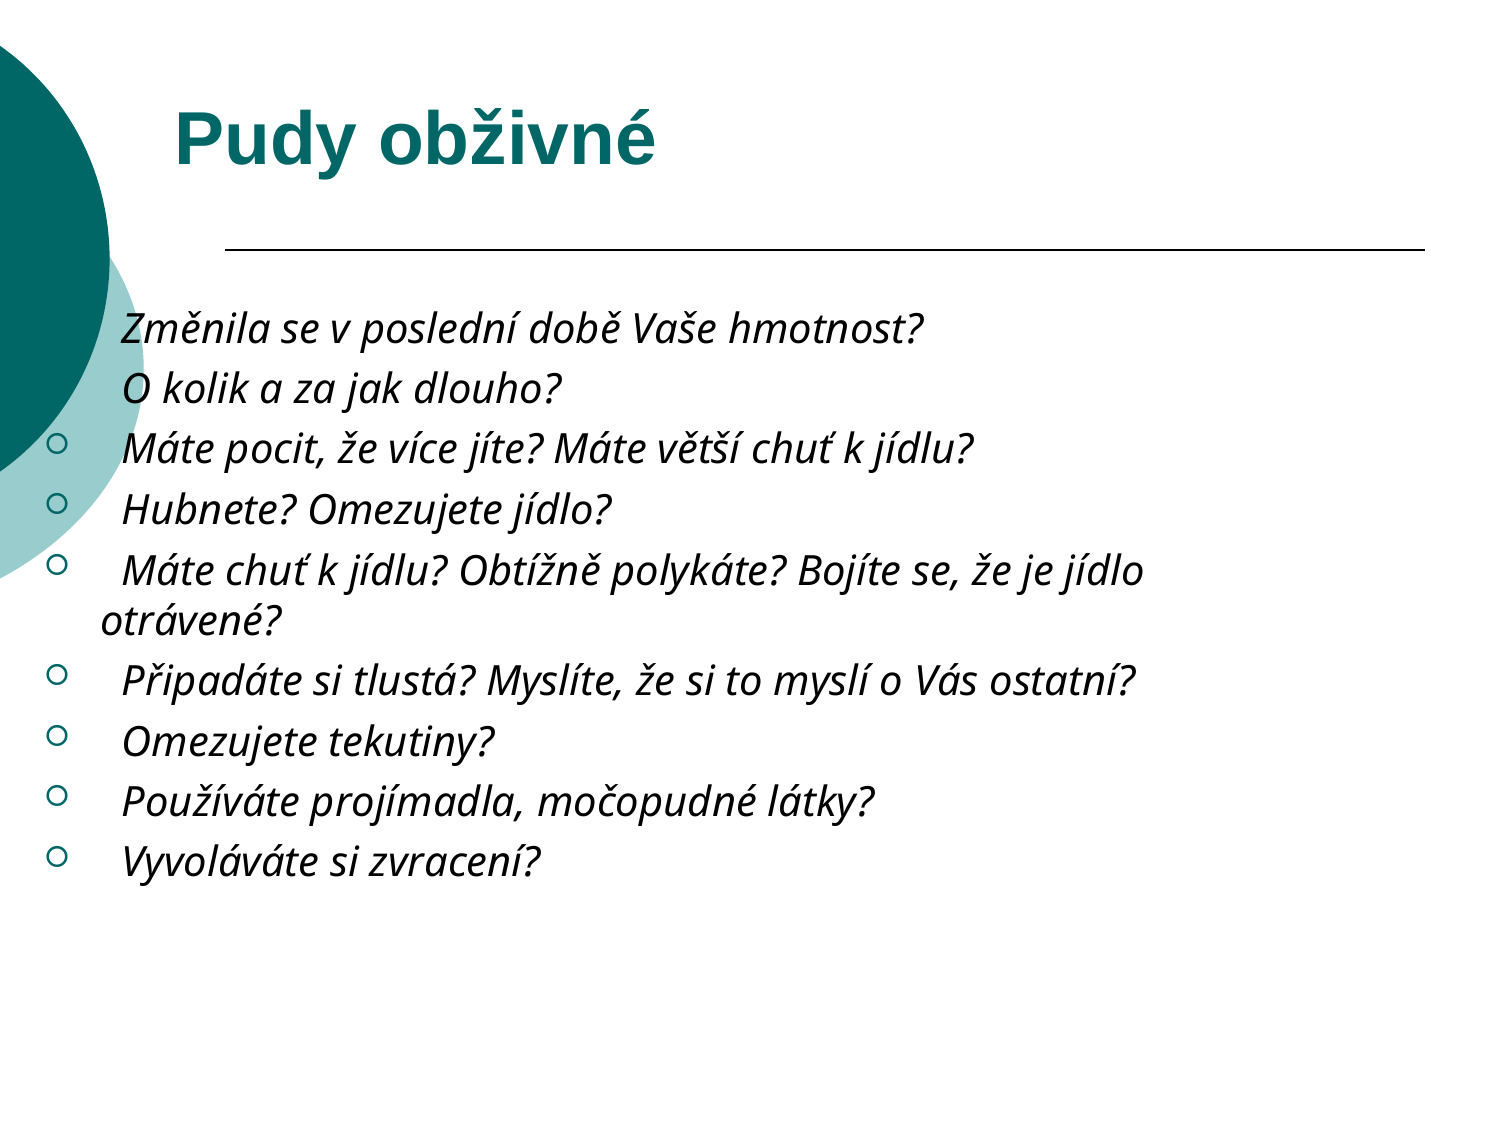

# Pudy obživné
 Změnila se v poslední době Vaše hmotnost?
 O kolik a za jak dlouho?
 Máte pocit, že více jíte? Máte větší chuť k jídlu?
 Hubnete? Omezujete jídlo?
 Máte chuť k jídlu? Obtížně polykáte? Bojíte se, že je jídlo 	otrávené?
 Připadáte si tlustá? Myslíte, že si to myslí o Vás ostatní?
 Omezujete tekutiny?
 Používáte projímadla, močopudné látky?
 Vyvoláváte si zvracení?